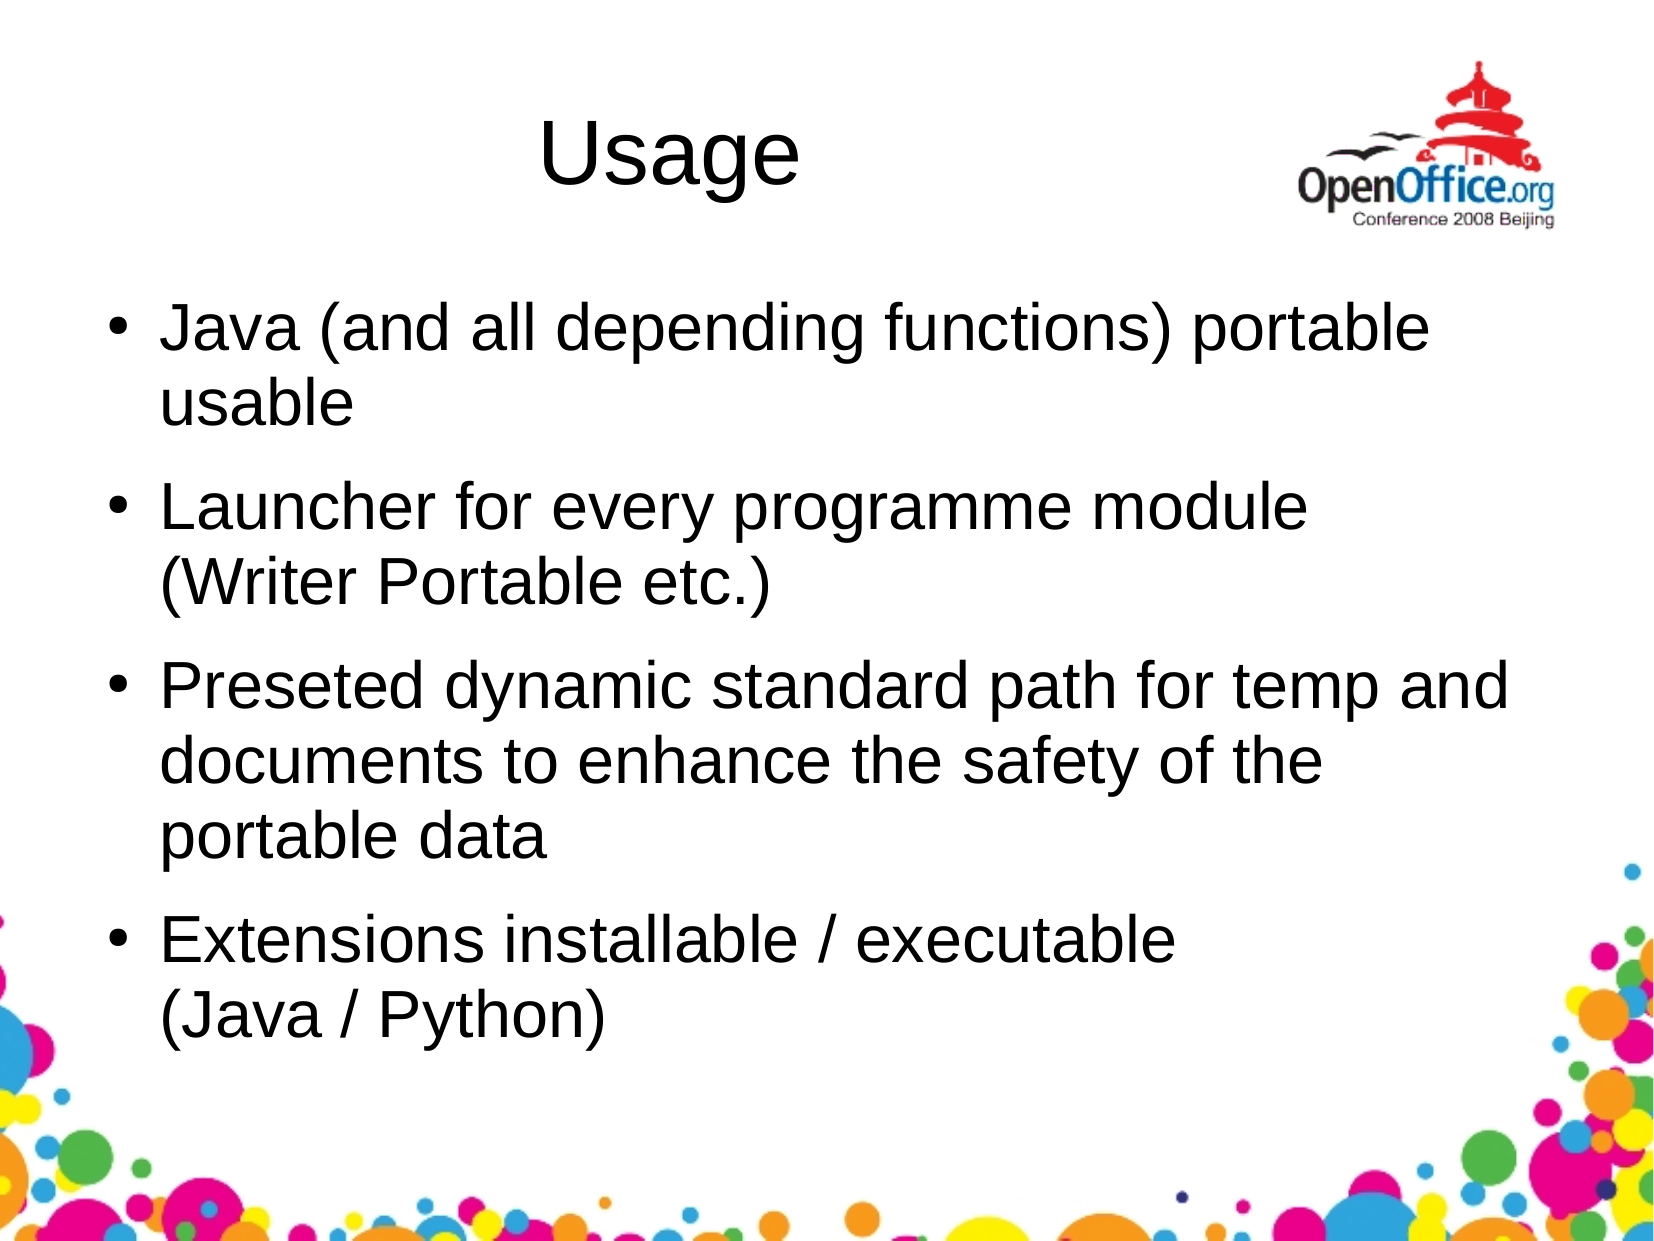

# Usage
Java (and all depending functions) portable usable
Launcher for every programme module
(Writer Portable etc.)
Preseted dynamic standard path for temp and documents to enhance the safety of the portable data
Extensions installable / executable
(Java / Python)